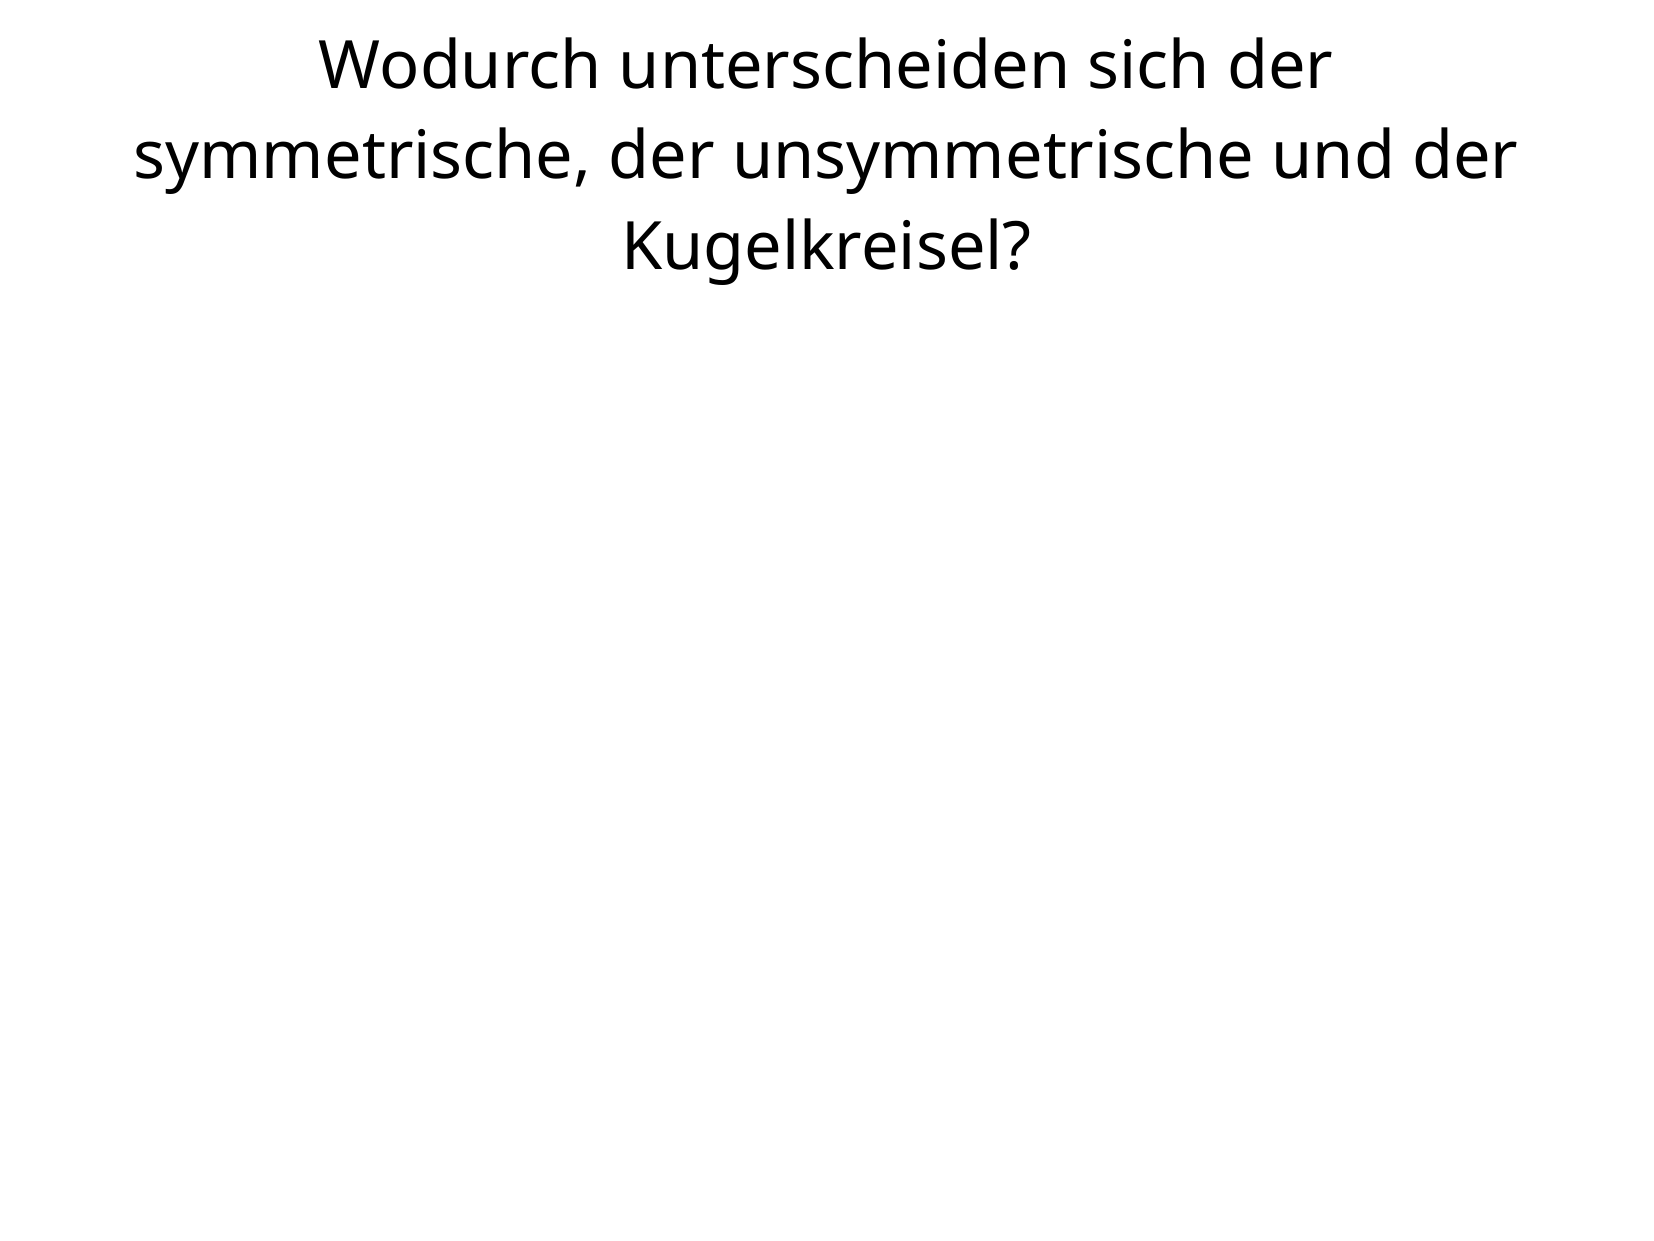

# Wodurch unterscheiden sich der symmetrische, der unsymmetrische und der Kugelkreisel?